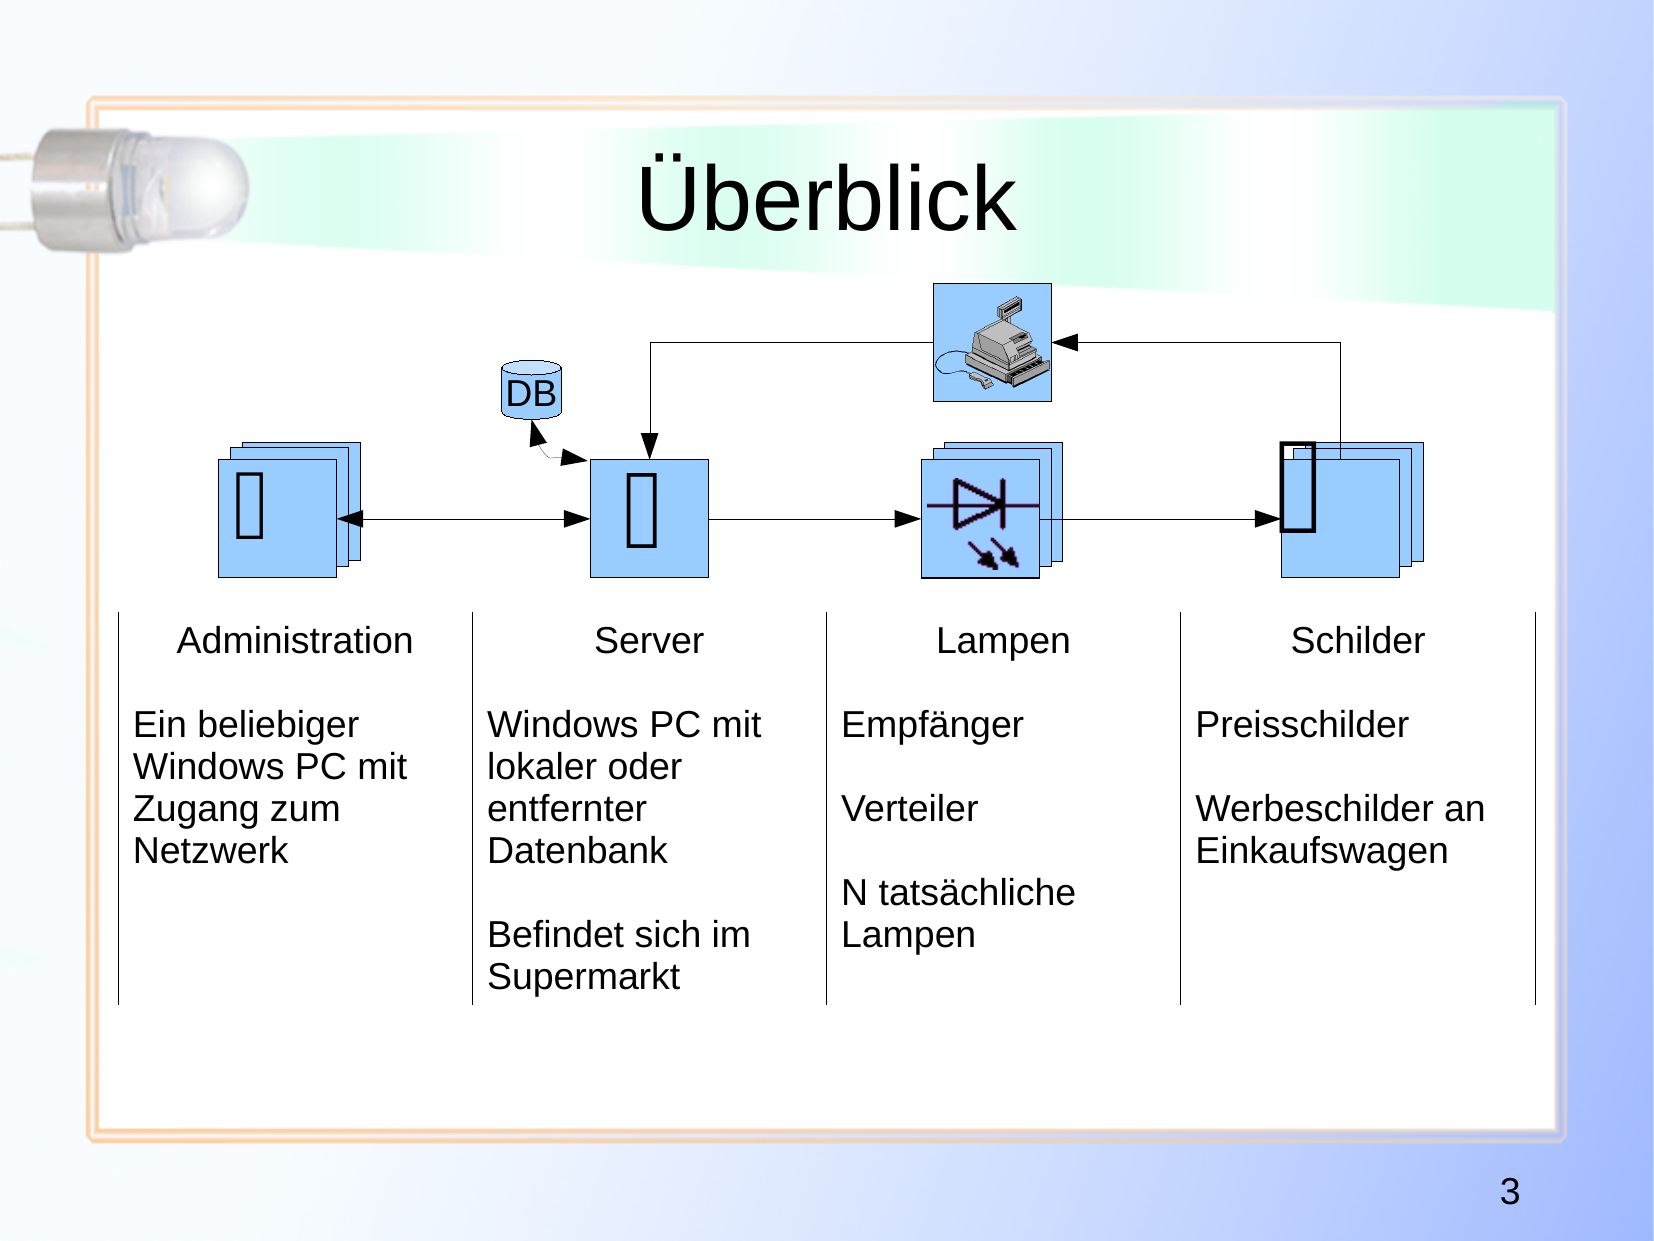

# Überblick
DB

:

| Administration Ein beliebiger Windows PC mit Zugang zum Netzwerk | Server Windows PC mit lokaler oder entfernter Datenbank Befindet sich im Supermarkt | Lampen Empfänger Verteiler N tatsächliche Lampen | Schilder Preisschilder Werbeschilder an Einkaufswagen |
| --- | --- | --- | --- |